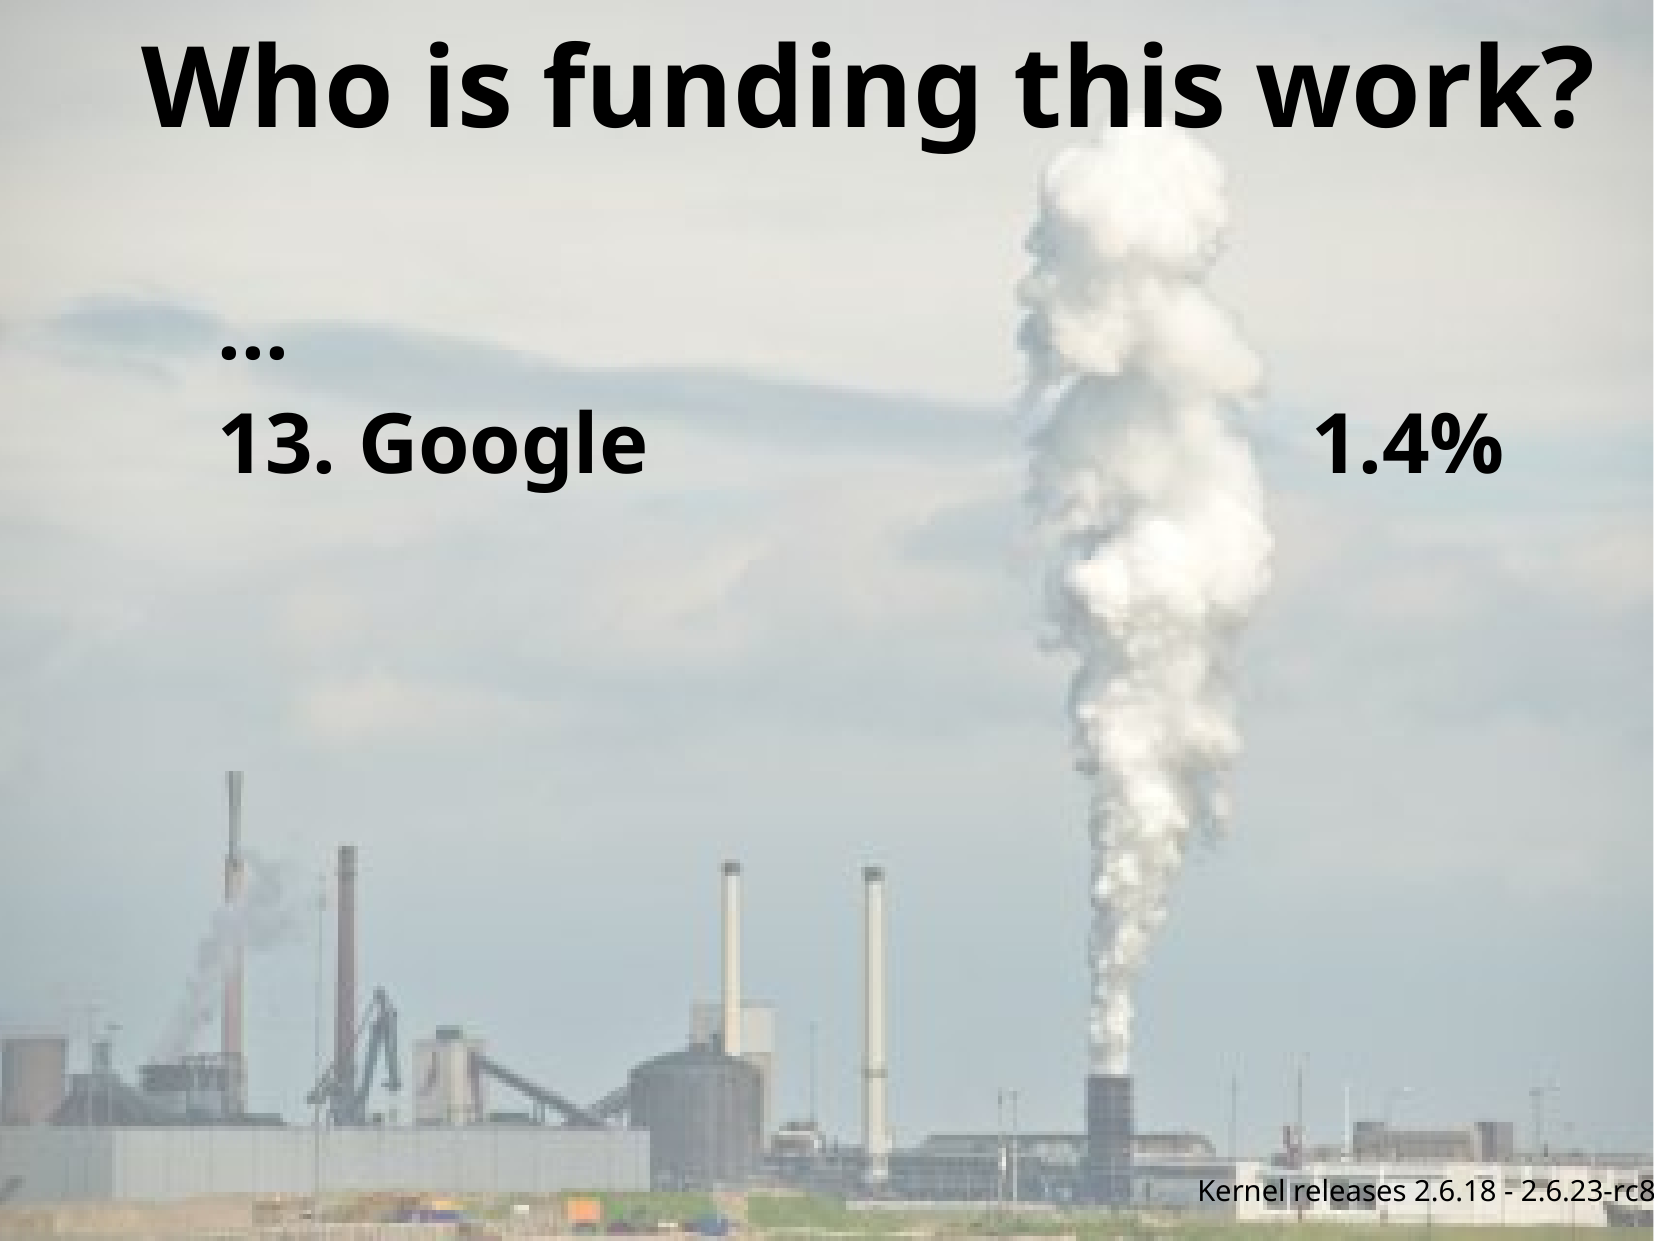

Who is funding this work?
...
13. Google									 1.4%
Kernel releases 2.6.18 - 2.6.23-rc8